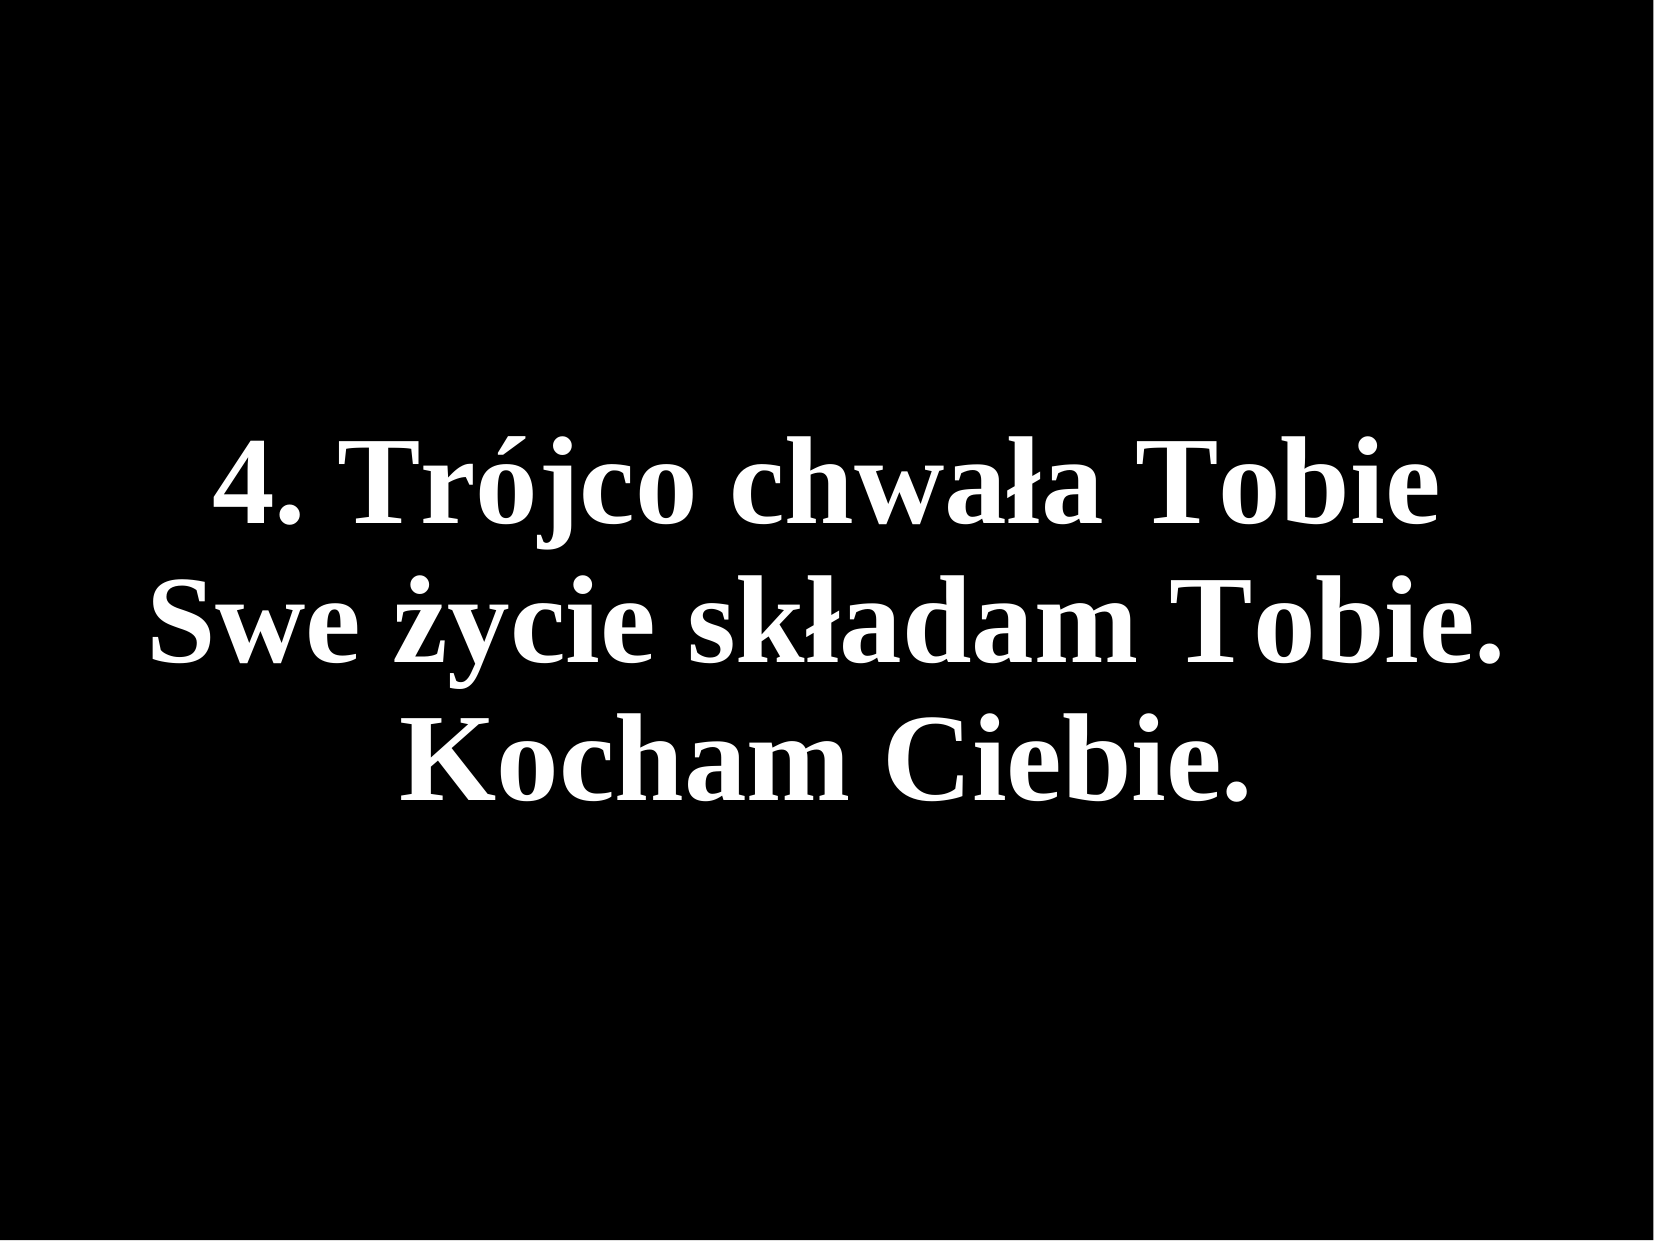

# 4. Trójco chwała Tobie Swe życie składam Tobie. Kocham Ciebie.